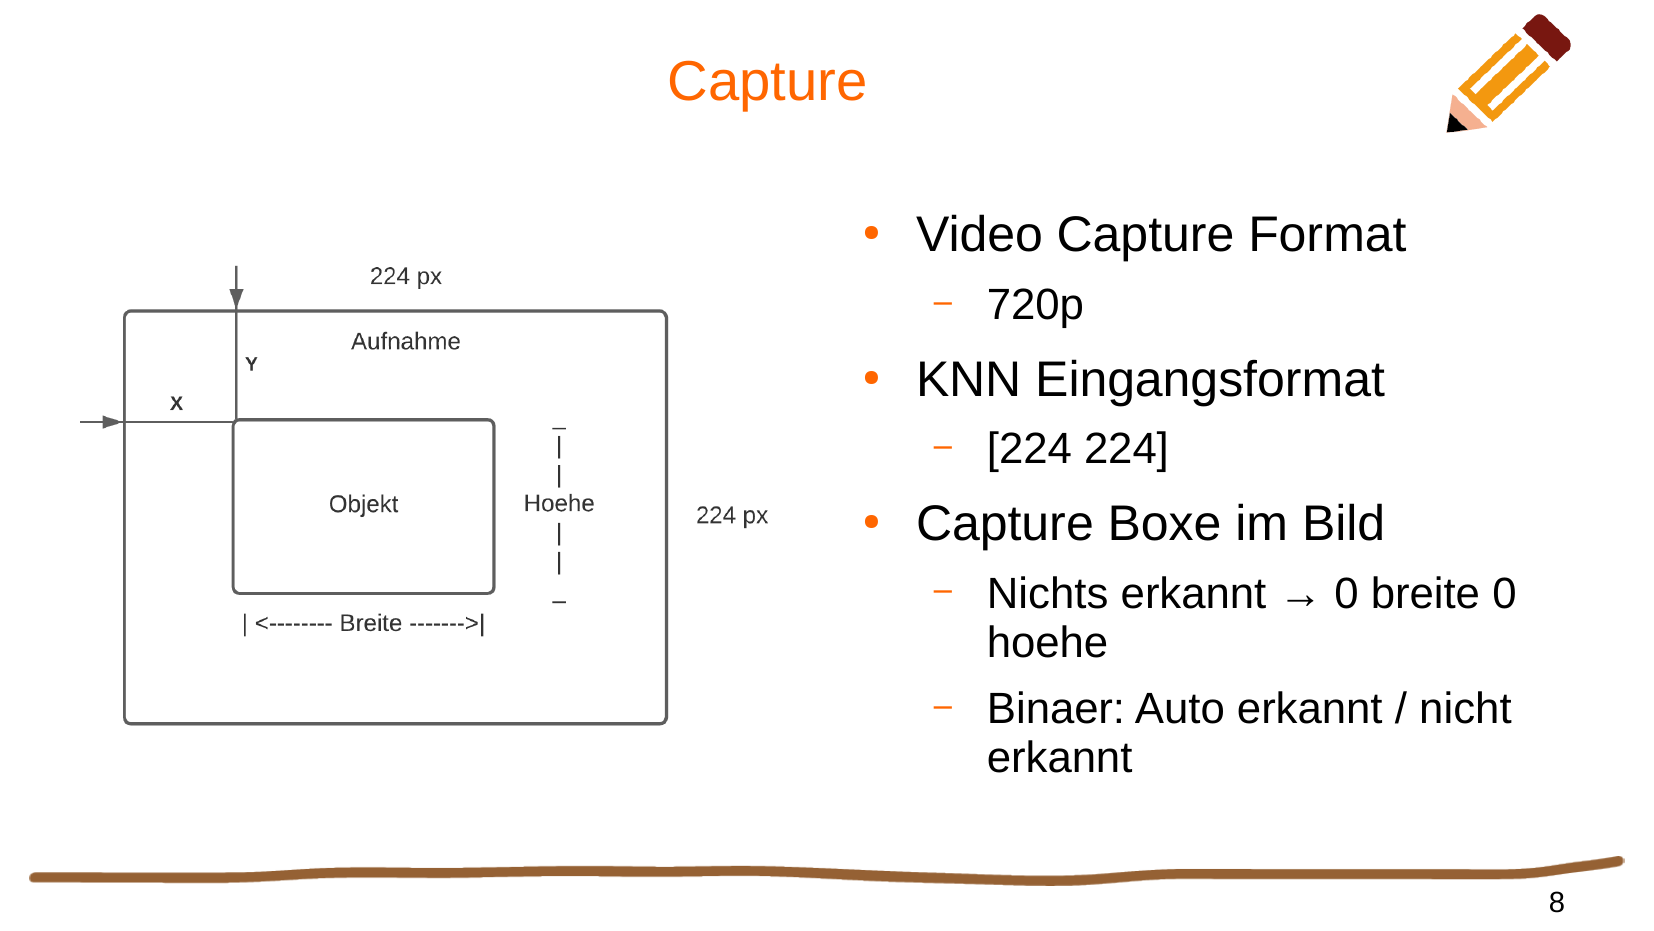

# Capture
Video Capture Format
720p
KNN Eingangsformat
[224 224]
Capture Boxe im Bild
Nichts erkannt → 0 breite 0 hoehe
Binaer: Auto erkannt / nicht erkannt
8